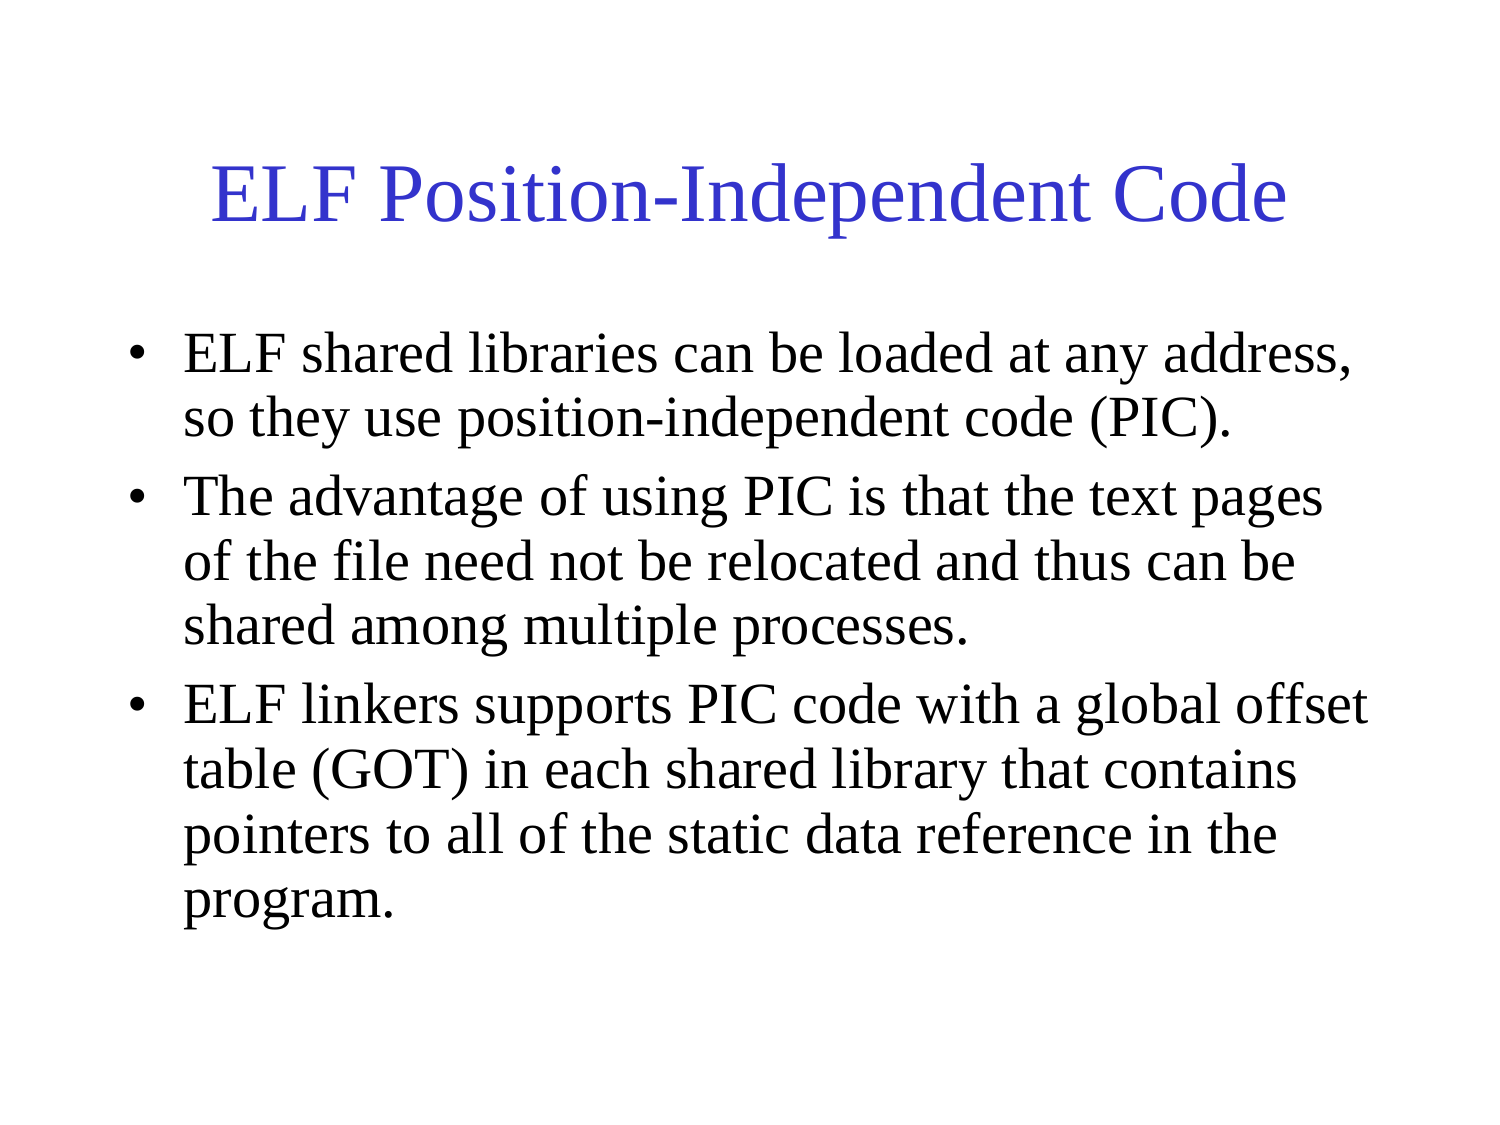

# ELF Position-Independent Code
ELF shared libraries can be loaded at any address, so they use position-independent code (PIC).
The advantage of using PIC is that the text pages of the file need not be relocated and thus can be shared among multiple processes.
ELF linkers supports PIC code with a global offset table (GOT) in each shared library that contains pointers to all of the static data reference in the program.